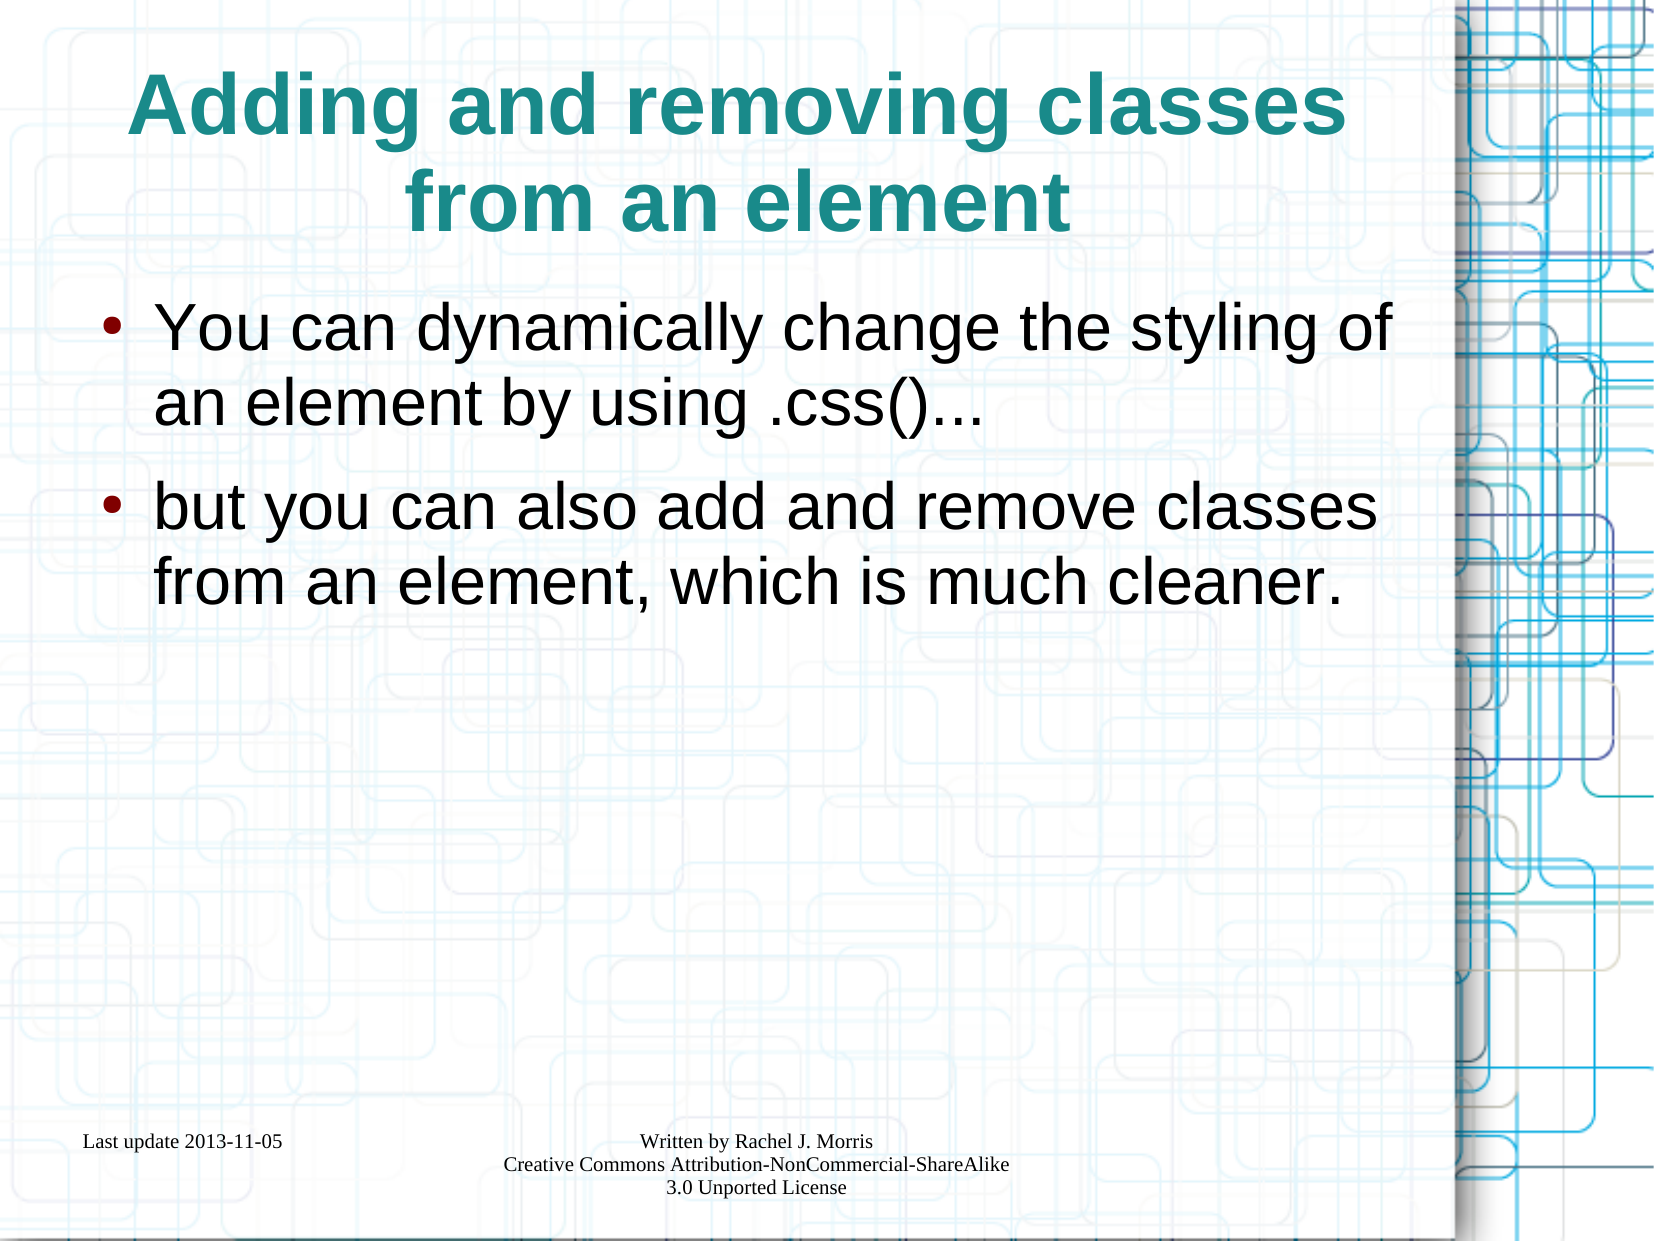

# Adding and removing classes from an element
You can dynamically change the styling of an element by using .css()...
but you can also add and remove classes from an element, which is much cleaner.